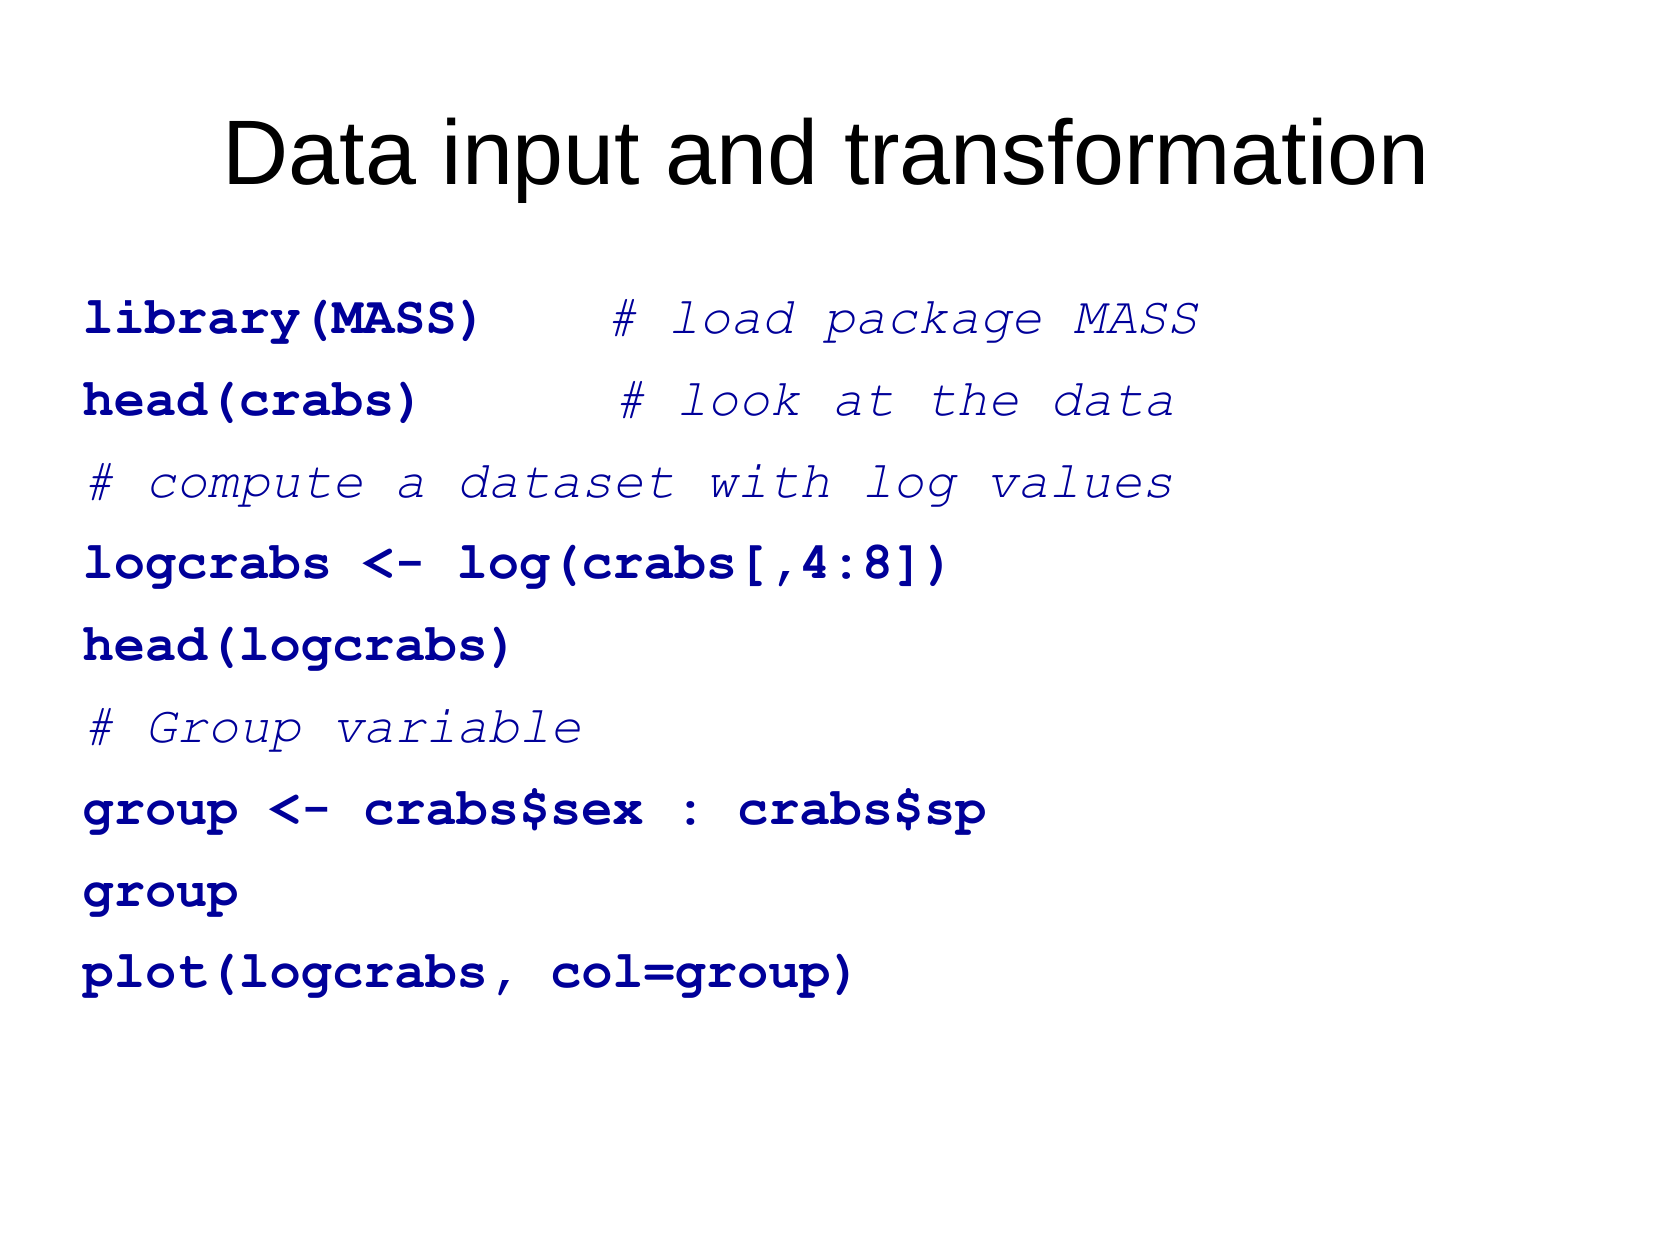

# Data input and transformation
library(MASS)	 # load package MASS
head(crabs) # look at the data
# compute a dataset with log values
logcrabs <- log(crabs[,4:8])
head(logcrabs)
# Group variable
group <- crabs$sex : crabs$sp
group
plot(logcrabs, col=group)